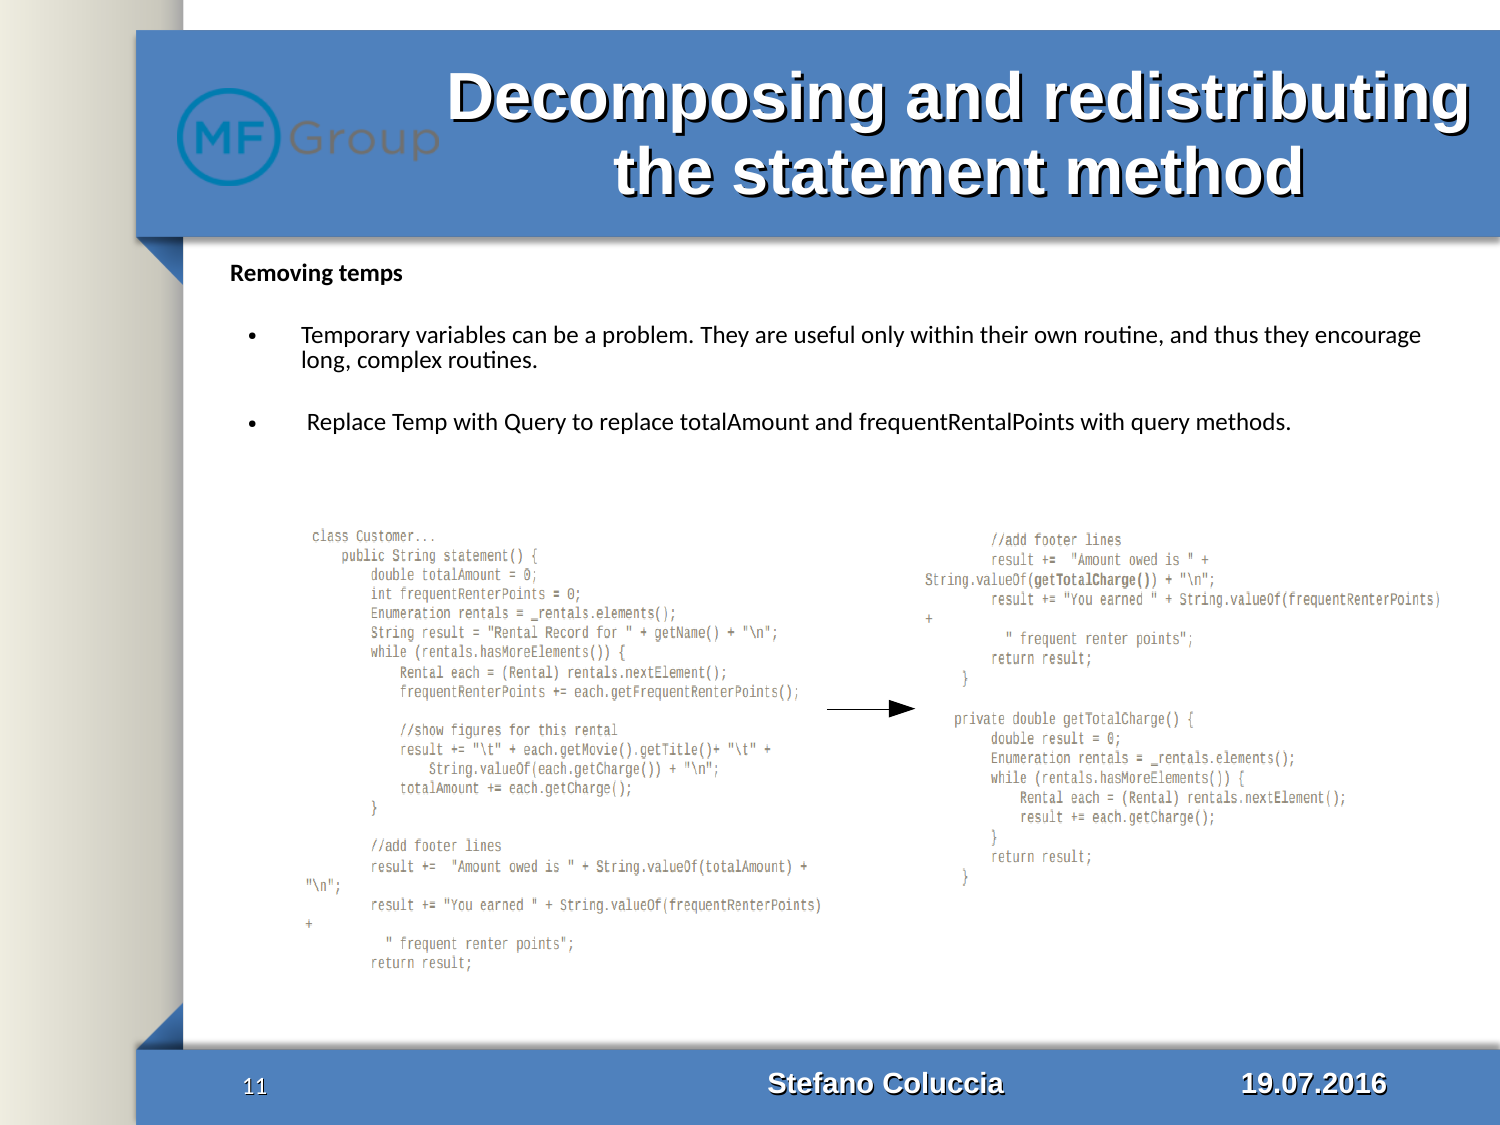

# Decomposing and redistributing the statement method
Removing temps
Temporary variables can be a problem. They are useful only within their own routine, and thus they encourage long, complex routines.
 Replace Temp with Query to replace totalAmount and frequentRentalPoints with query methods.
11
Stefano Coluccia
19.07.2016